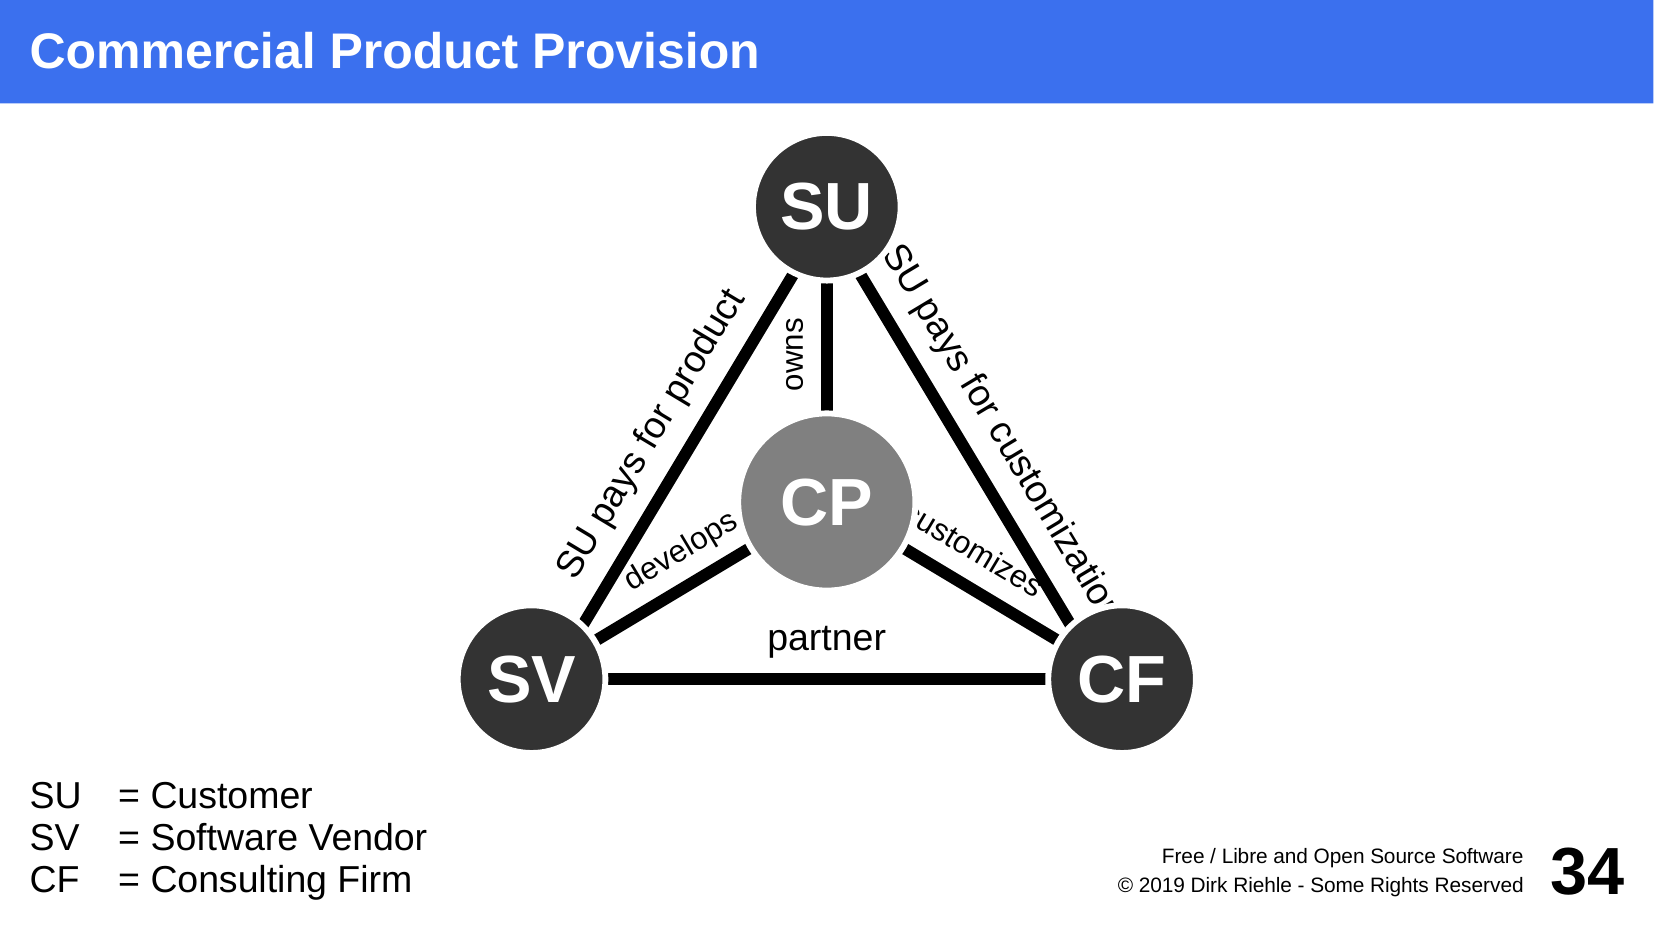

# Commercial Product Provision
SU
owns
SU pays for product
SU pays for customization
CP
 develops
customizes
SV
CF
partner
SU	= Customer
SV	= Software Vendor
CF	= Consulting Firm
Free / Libre and Open Source Software
34
© 2019 Dirk Riehle - Some Rights Reserved